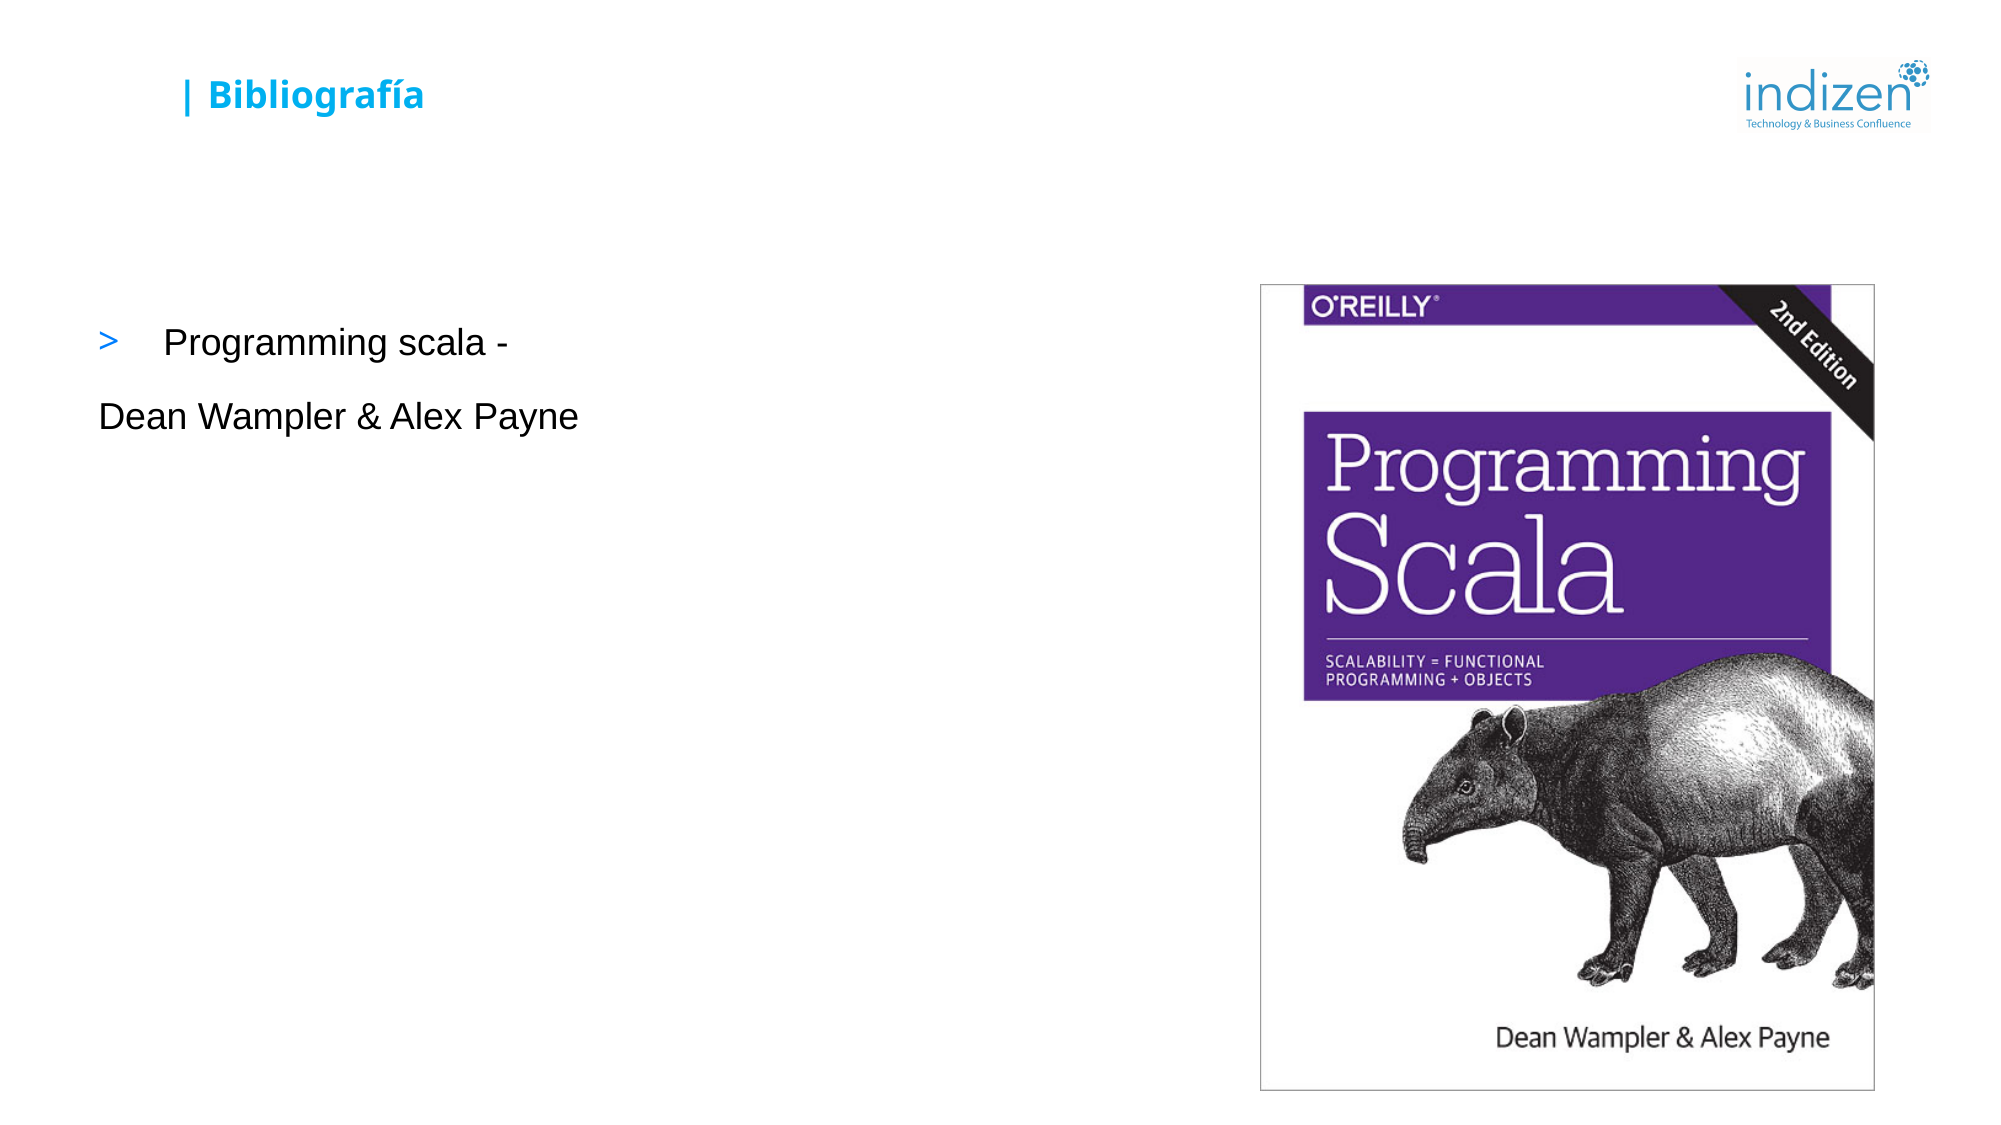

| Bibliografía
 Programming scala -
Dean Wampler & Alex Payne